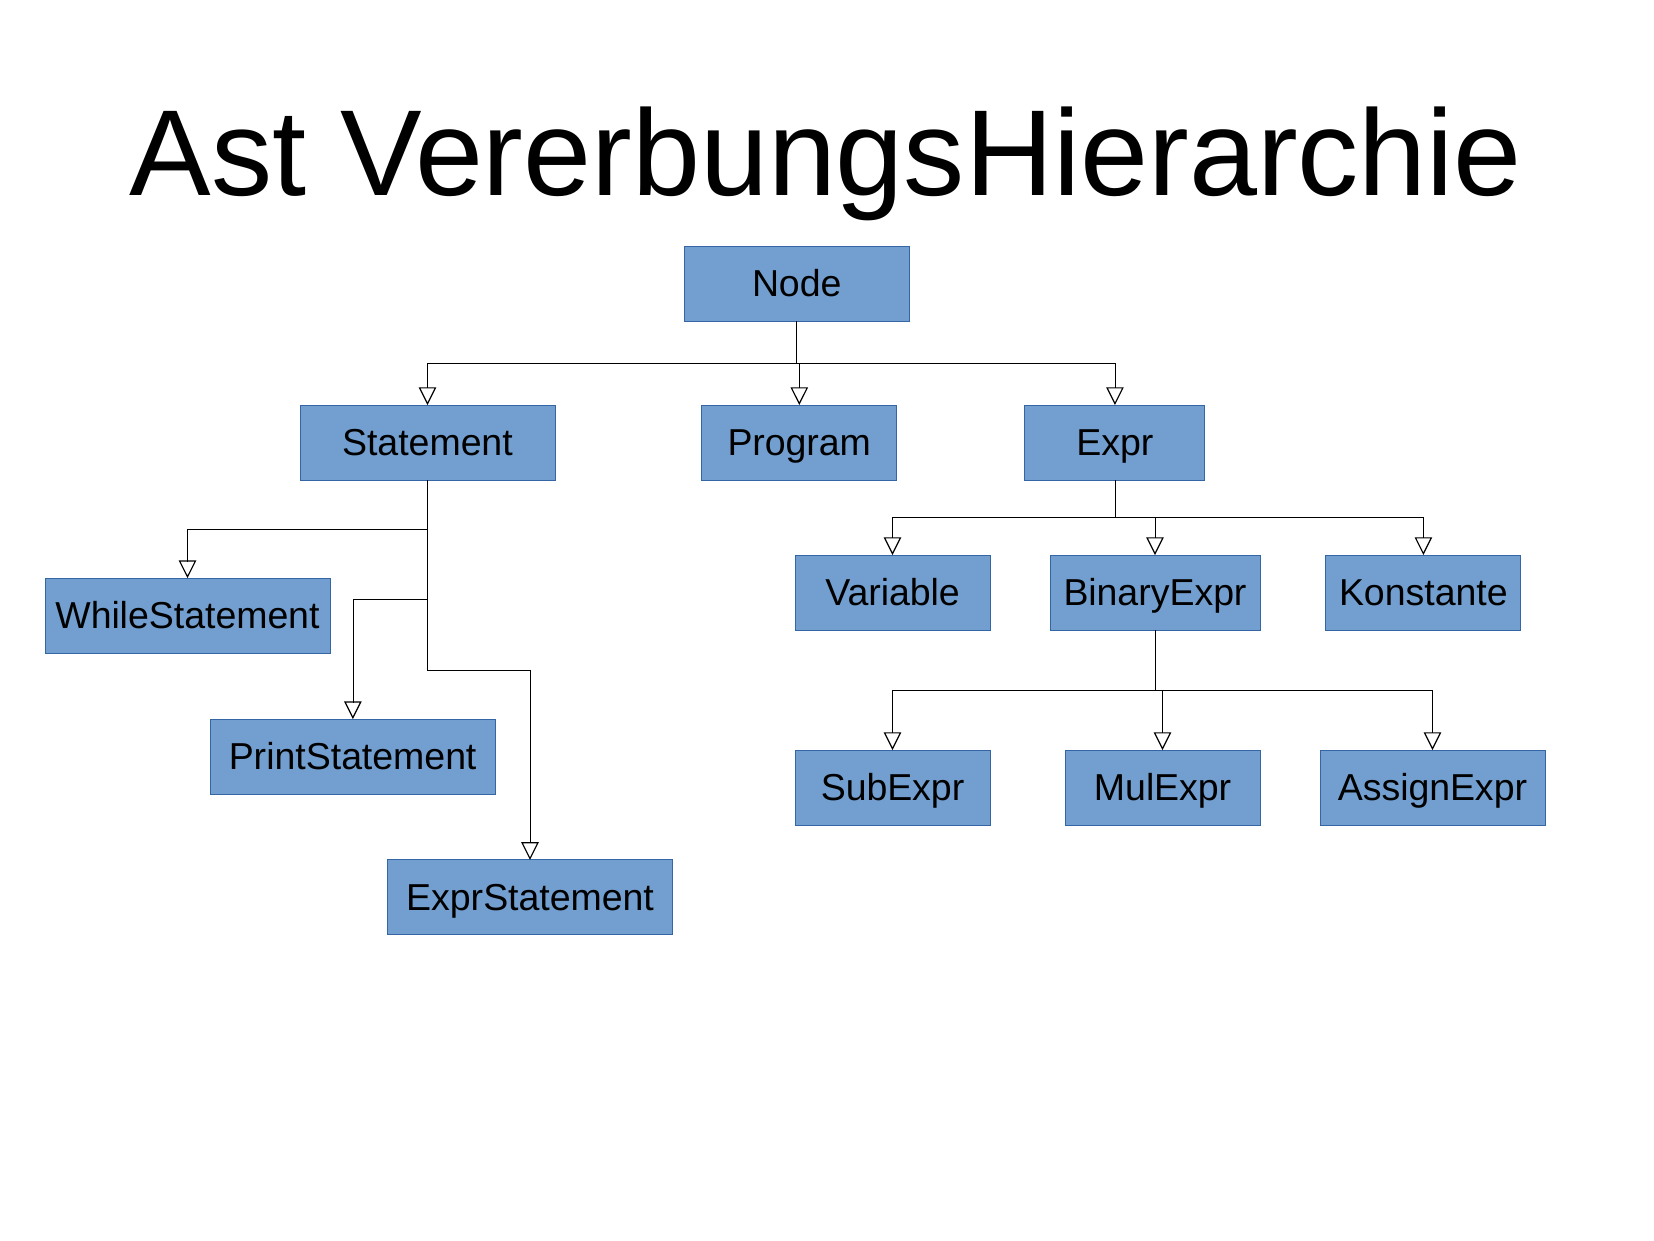

# Ast VererbungsHierarchie
Node
Statement
Program
Expr
Variable
BinaryExpr
Konstante
WhileStatement
PrintStatement
SubExpr
MulExpr
AssignExpr
ExprStatement